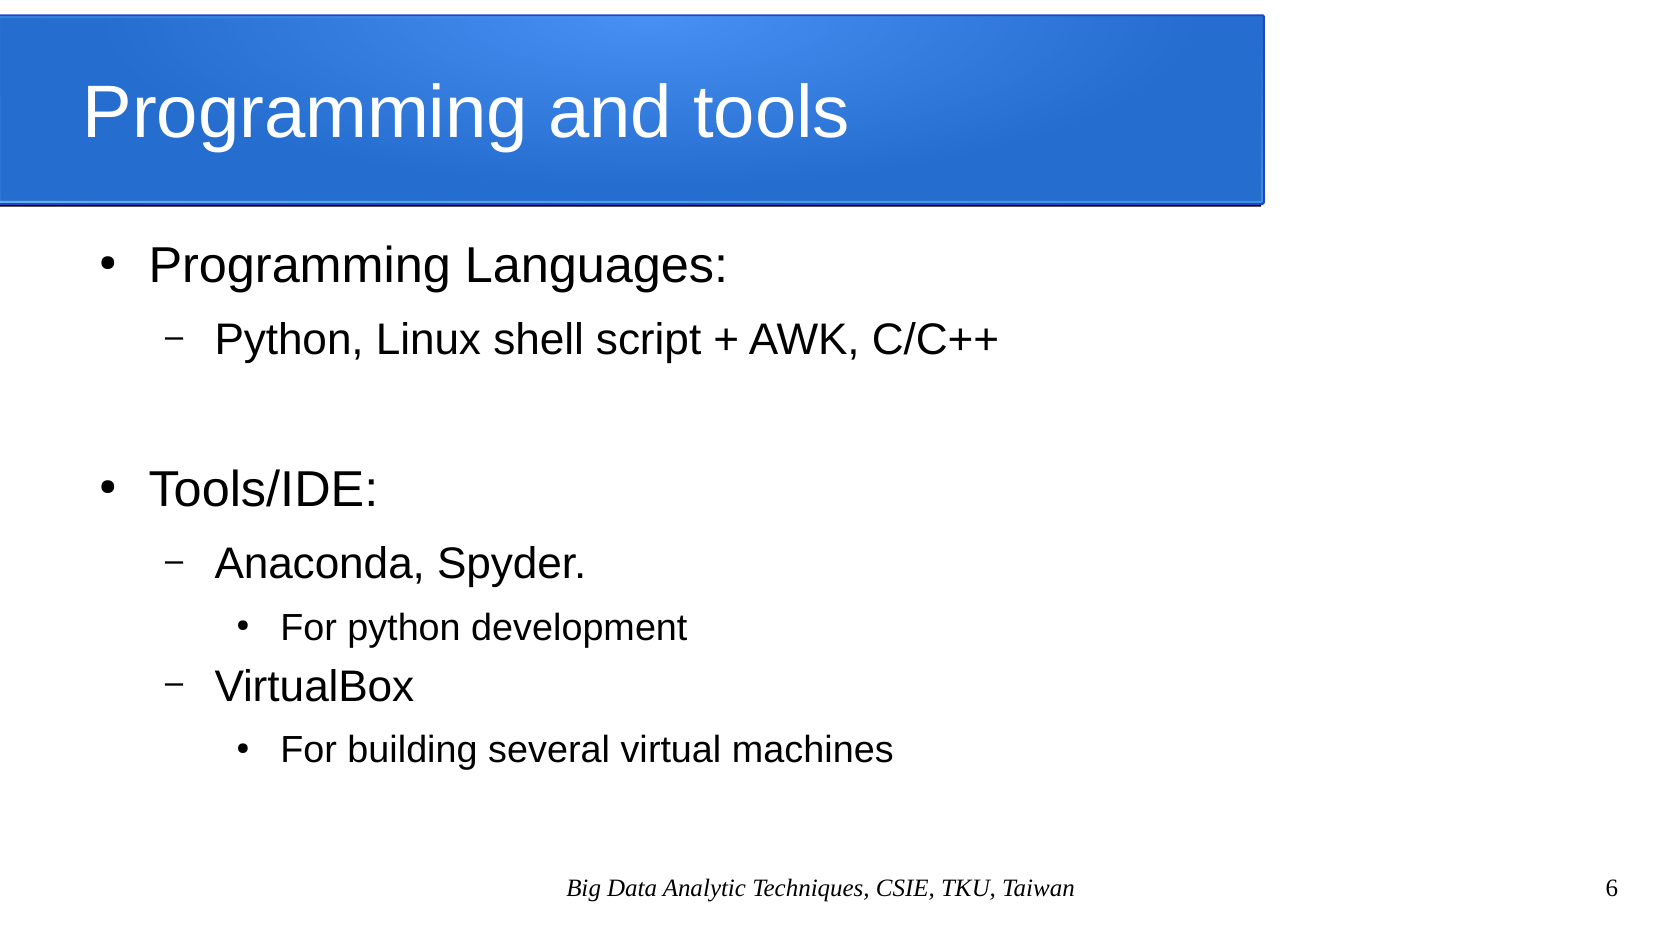

# Programming and tools
Programming Languages:
Python, Linux shell script + AWK, C/C++
Tools/IDE:
Anaconda, Spyder.
For python development
VirtualBox
For building several virtual machines
Big Data Analytic Techniques, CSIE, TKU, Taiwan
6